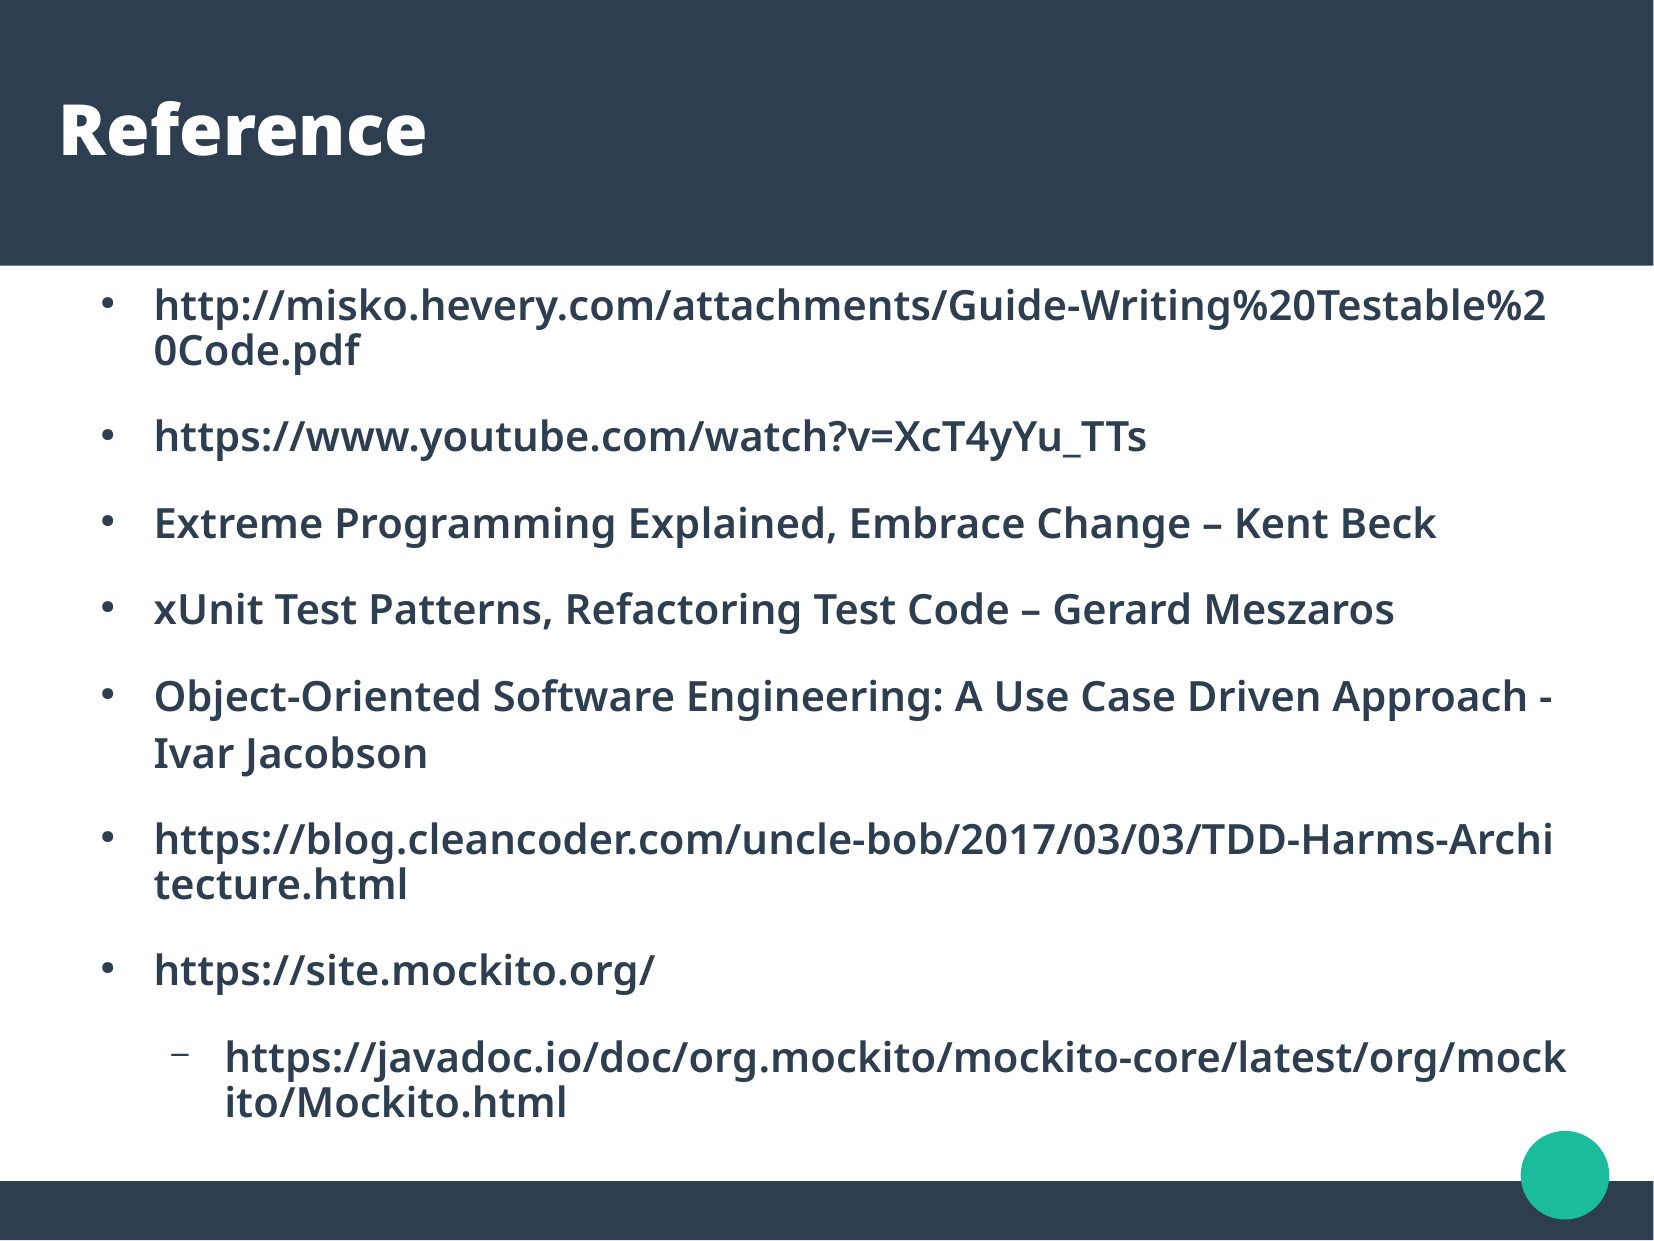

# Reference
http://misko.hevery.com/attachments/Guide-Writing%20Testable%20Code.pdf
https://www.youtube.com/watch?v=XcT4yYu_TTs
Extreme Programming Explained, Embrace Change – Kent Beck
xUnit Test Patterns, Refactoring Test Code – Gerard Meszaros
Object-Oriented Software Engineering: A Use Case Driven Approach - Ivar Jacobson
https://blog.cleancoder.com/uncle-bob/2017/03/03/TDD-Harms-Architecture.html
https://site.mockito.org/
https://javadoc.io/doc/org.mockito/mockito-core/latest/org/mockito/Mockito.html